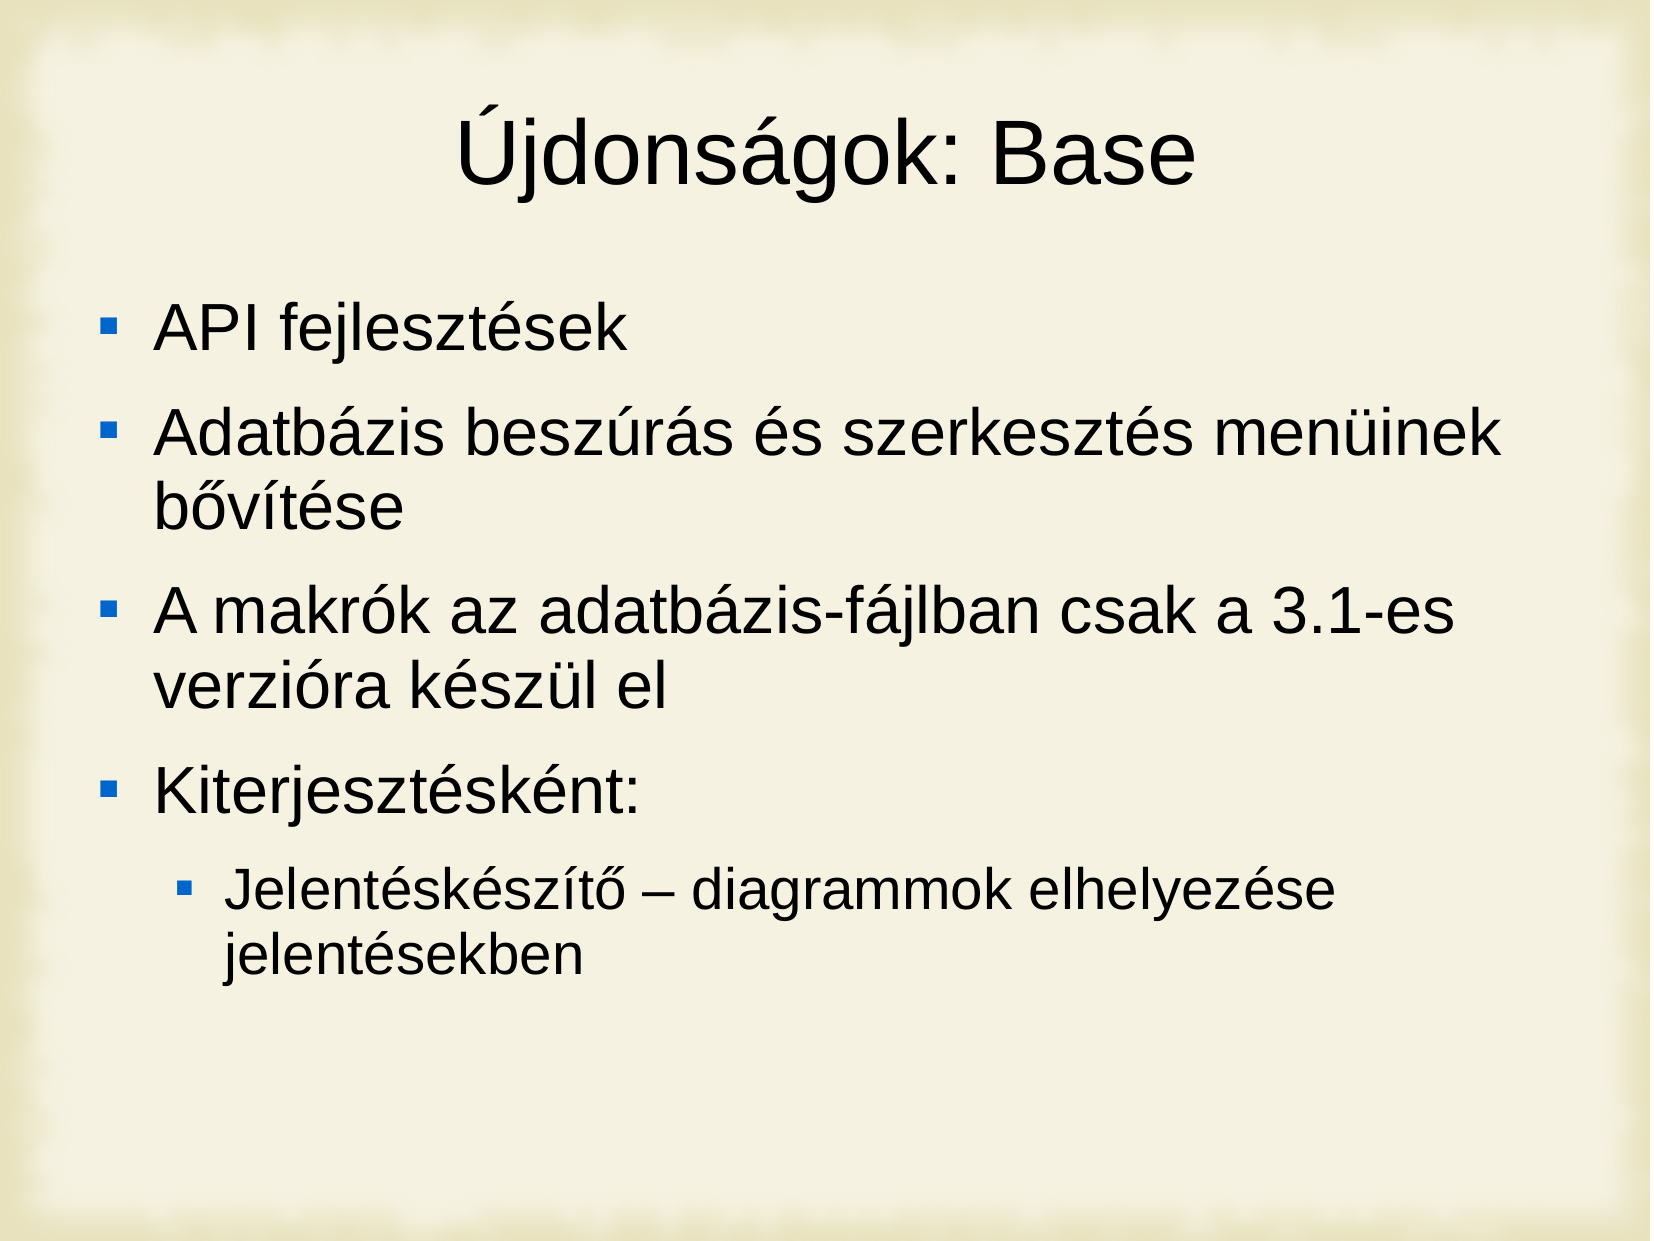

# Újdonságok: Base
API fejlesztések
Adatbázis beszúrás és szerkesztés menüinek bővítése
A makrók az adatbázis-fájlban csak a 3.1-es verzióra készül el
Kiterjesztésként:
Jelentéskészítő – diagrammok elhelyezése jelentésekben